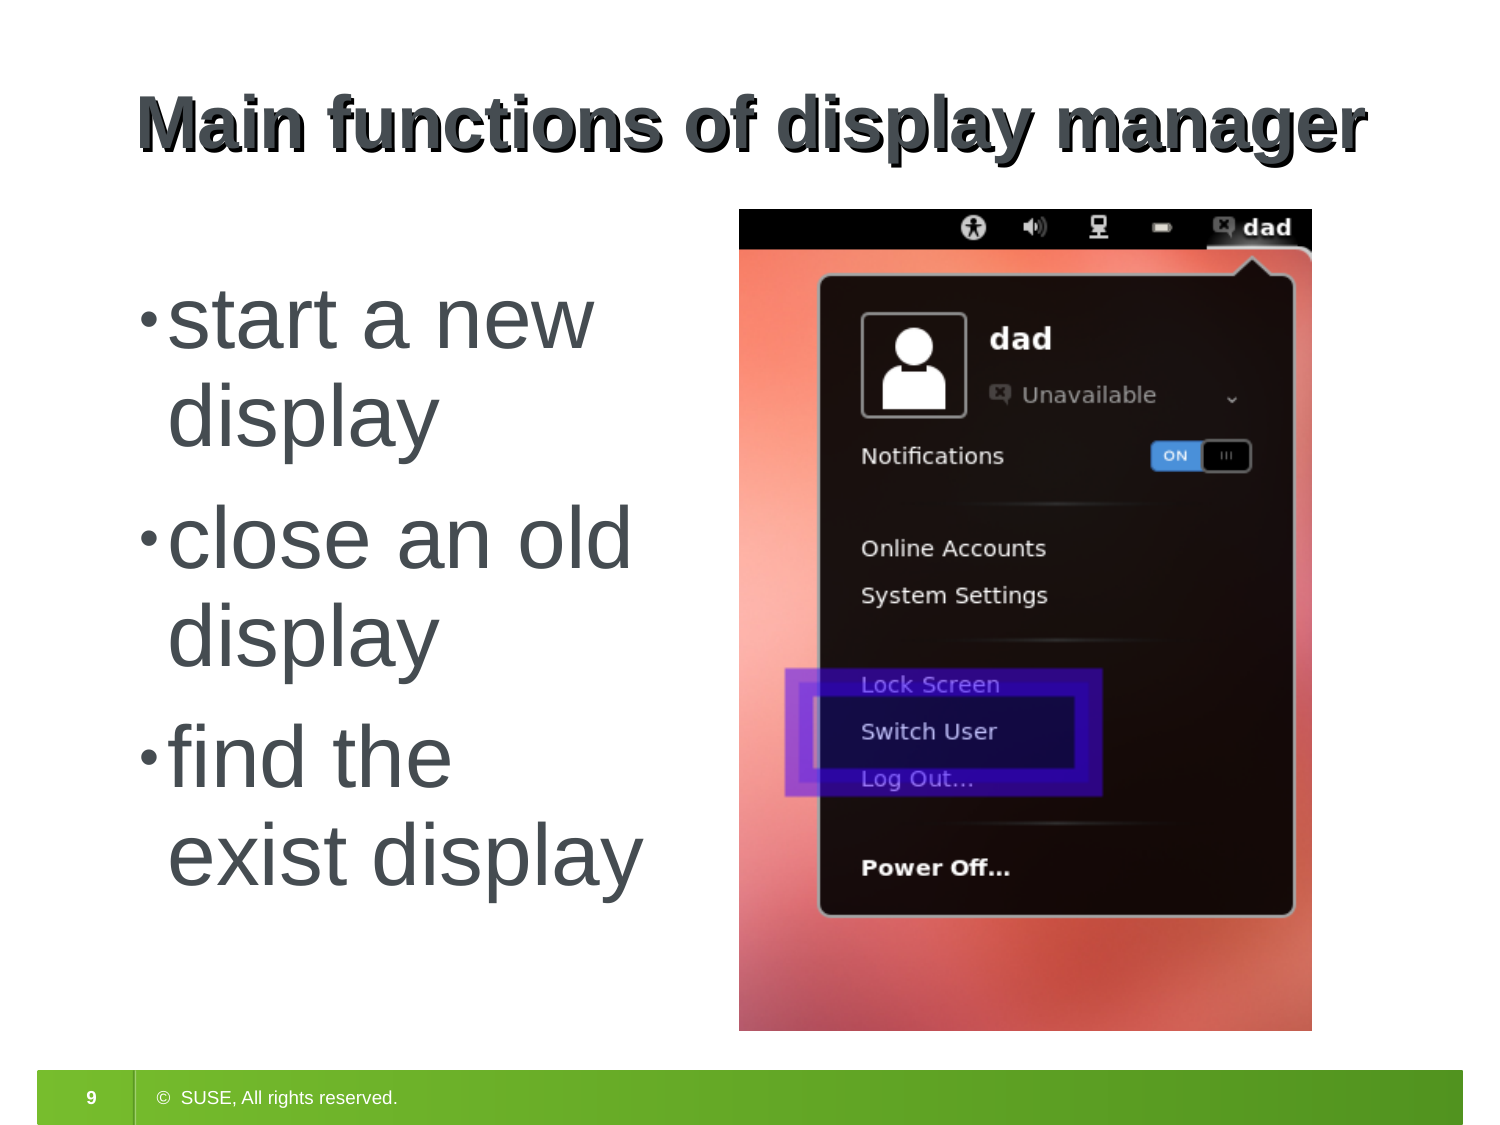

# Main functions of display manager
start a new display
close an old display
find the exist display